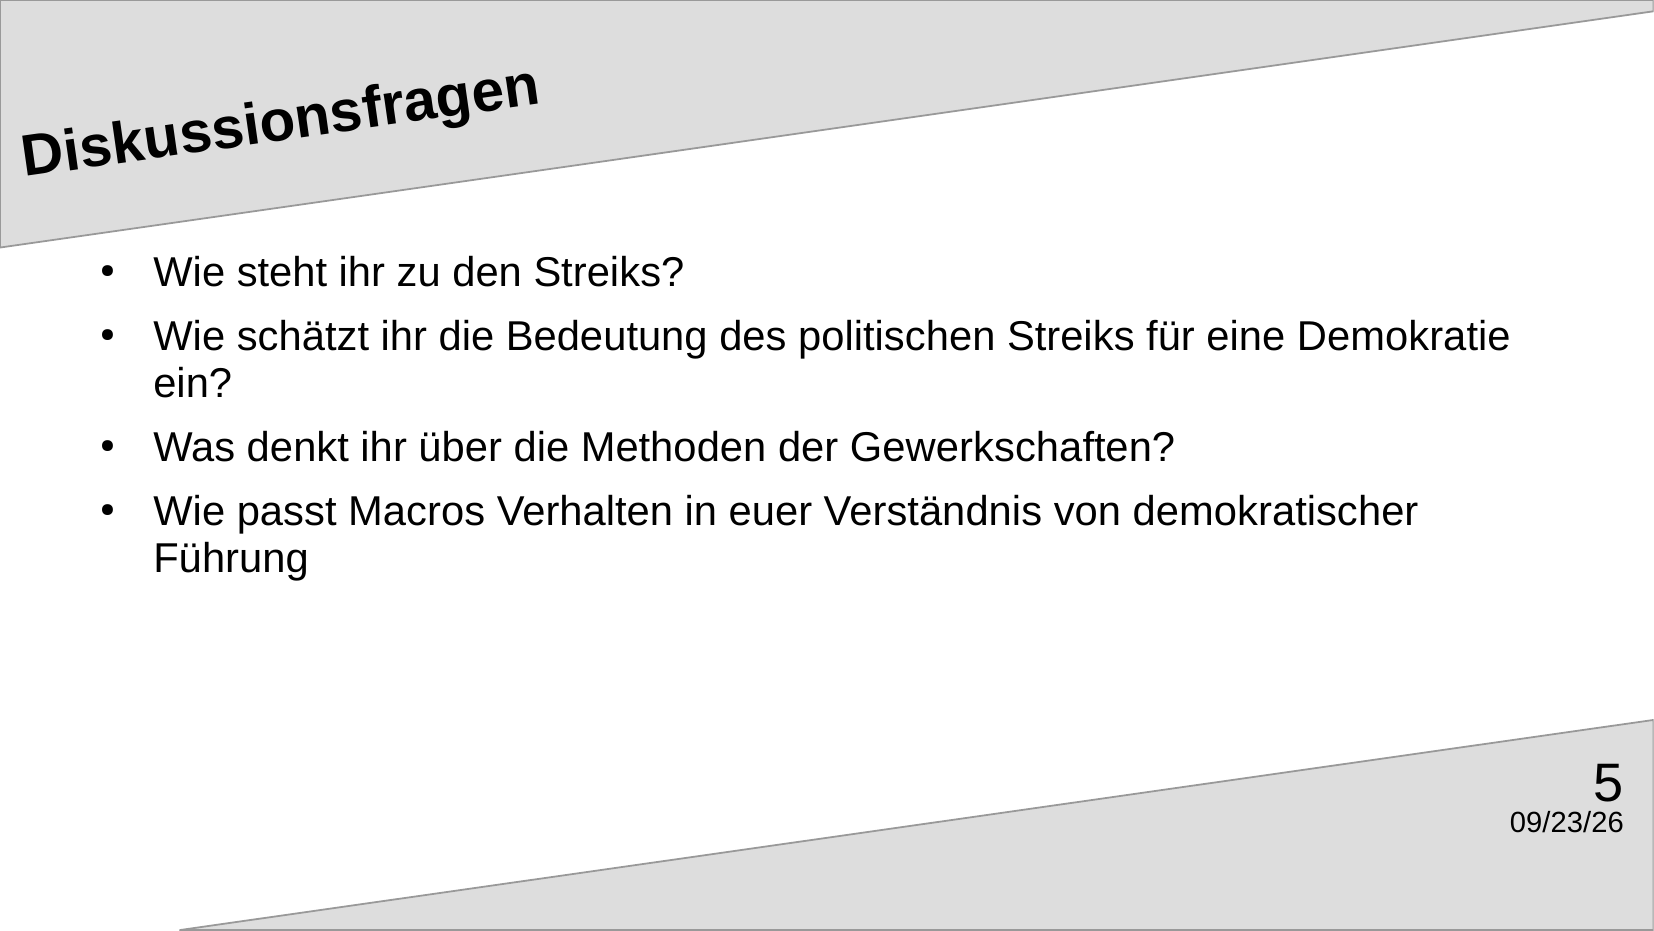

# Diskussionsfragen
Wie steht ihr zu den Streiks?
Wie schätzt ihr die Bedeutung des politischen Streiks für eine Demokratie ein?
Was denkt ihr über die Methoden der Gewerkschaften?
Wie passt Macros Verhalten in euer Verständnis von demokratischer Führung
5